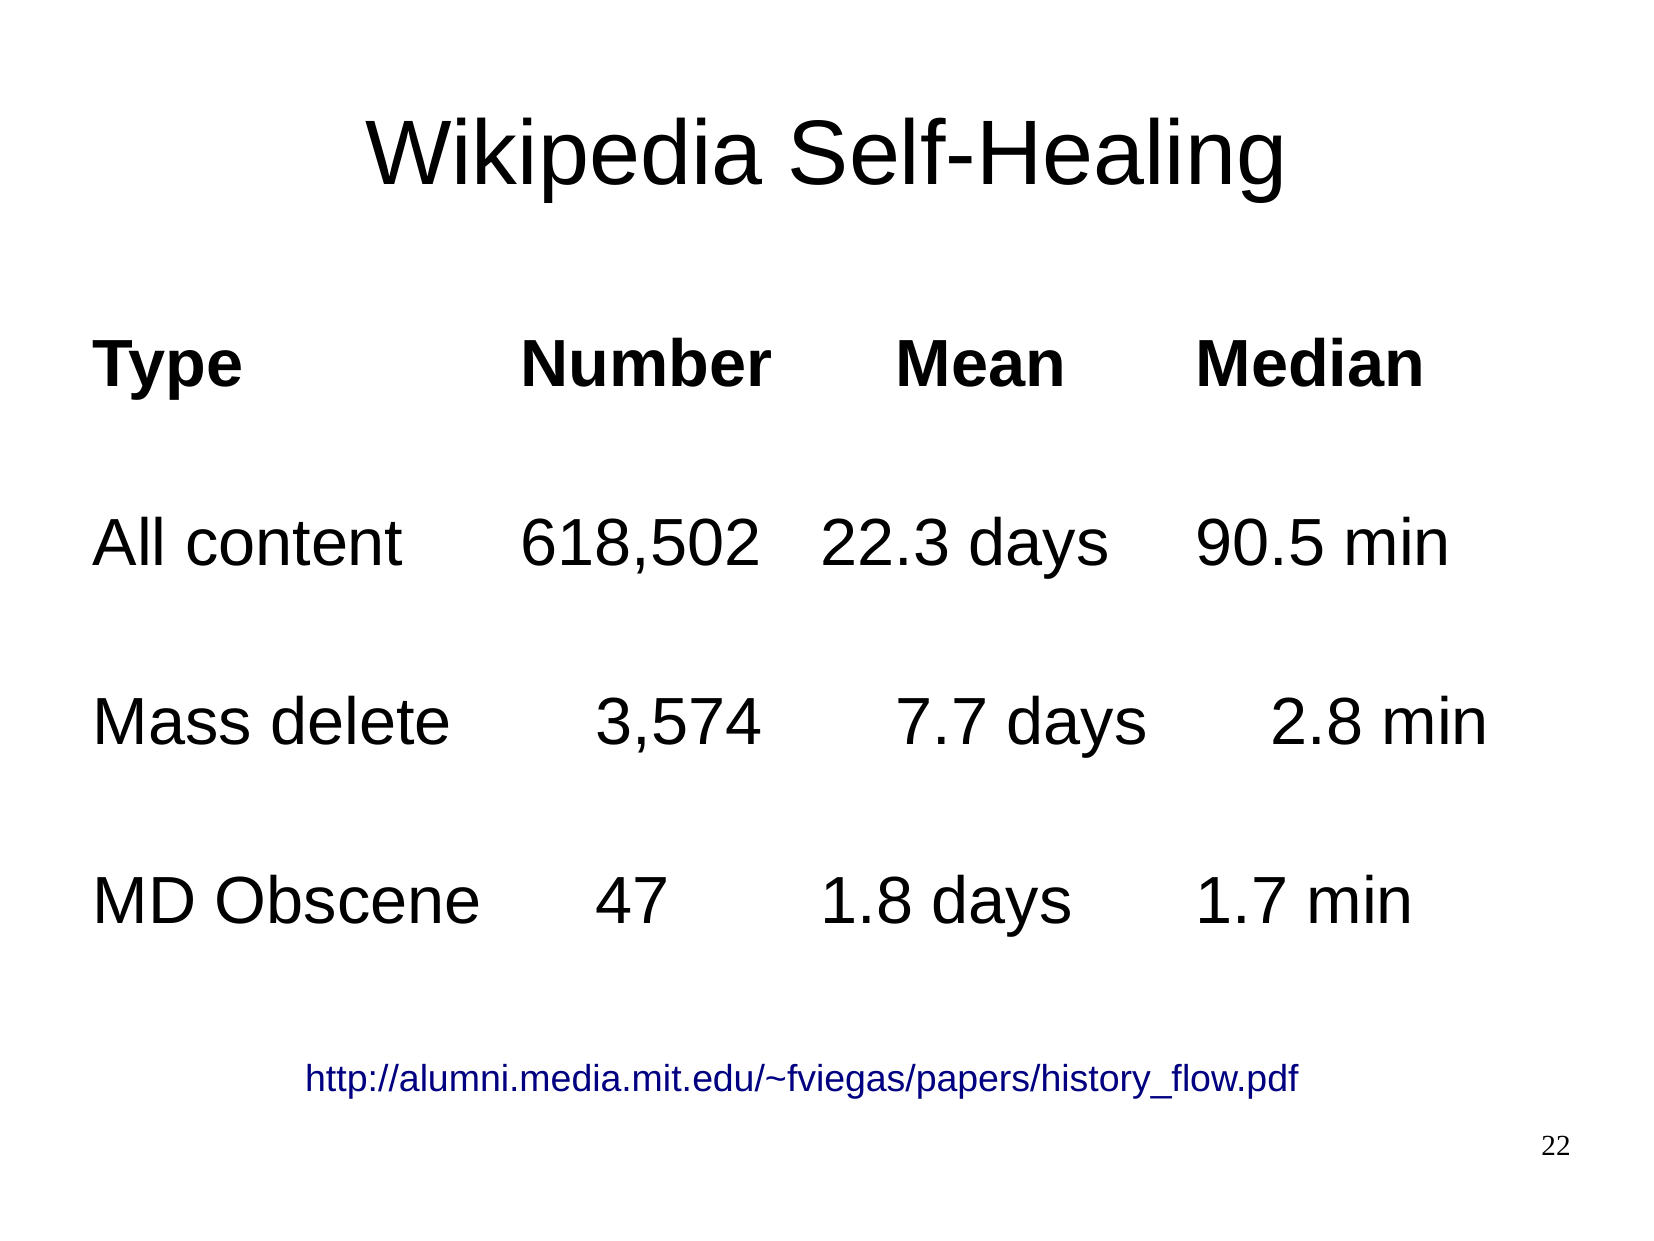

# Wikipedia Self-Healing
Type				Number		Mean		Median
All content		618,502	22.3 days		90.5 min
Mass delete		3,574		7.7 days		2.8 min
MD Obscene 		47			1.8 days		1.7 min
http://alumni.media.mit.edu/~fviegas/papers/history_flow.pdf
22